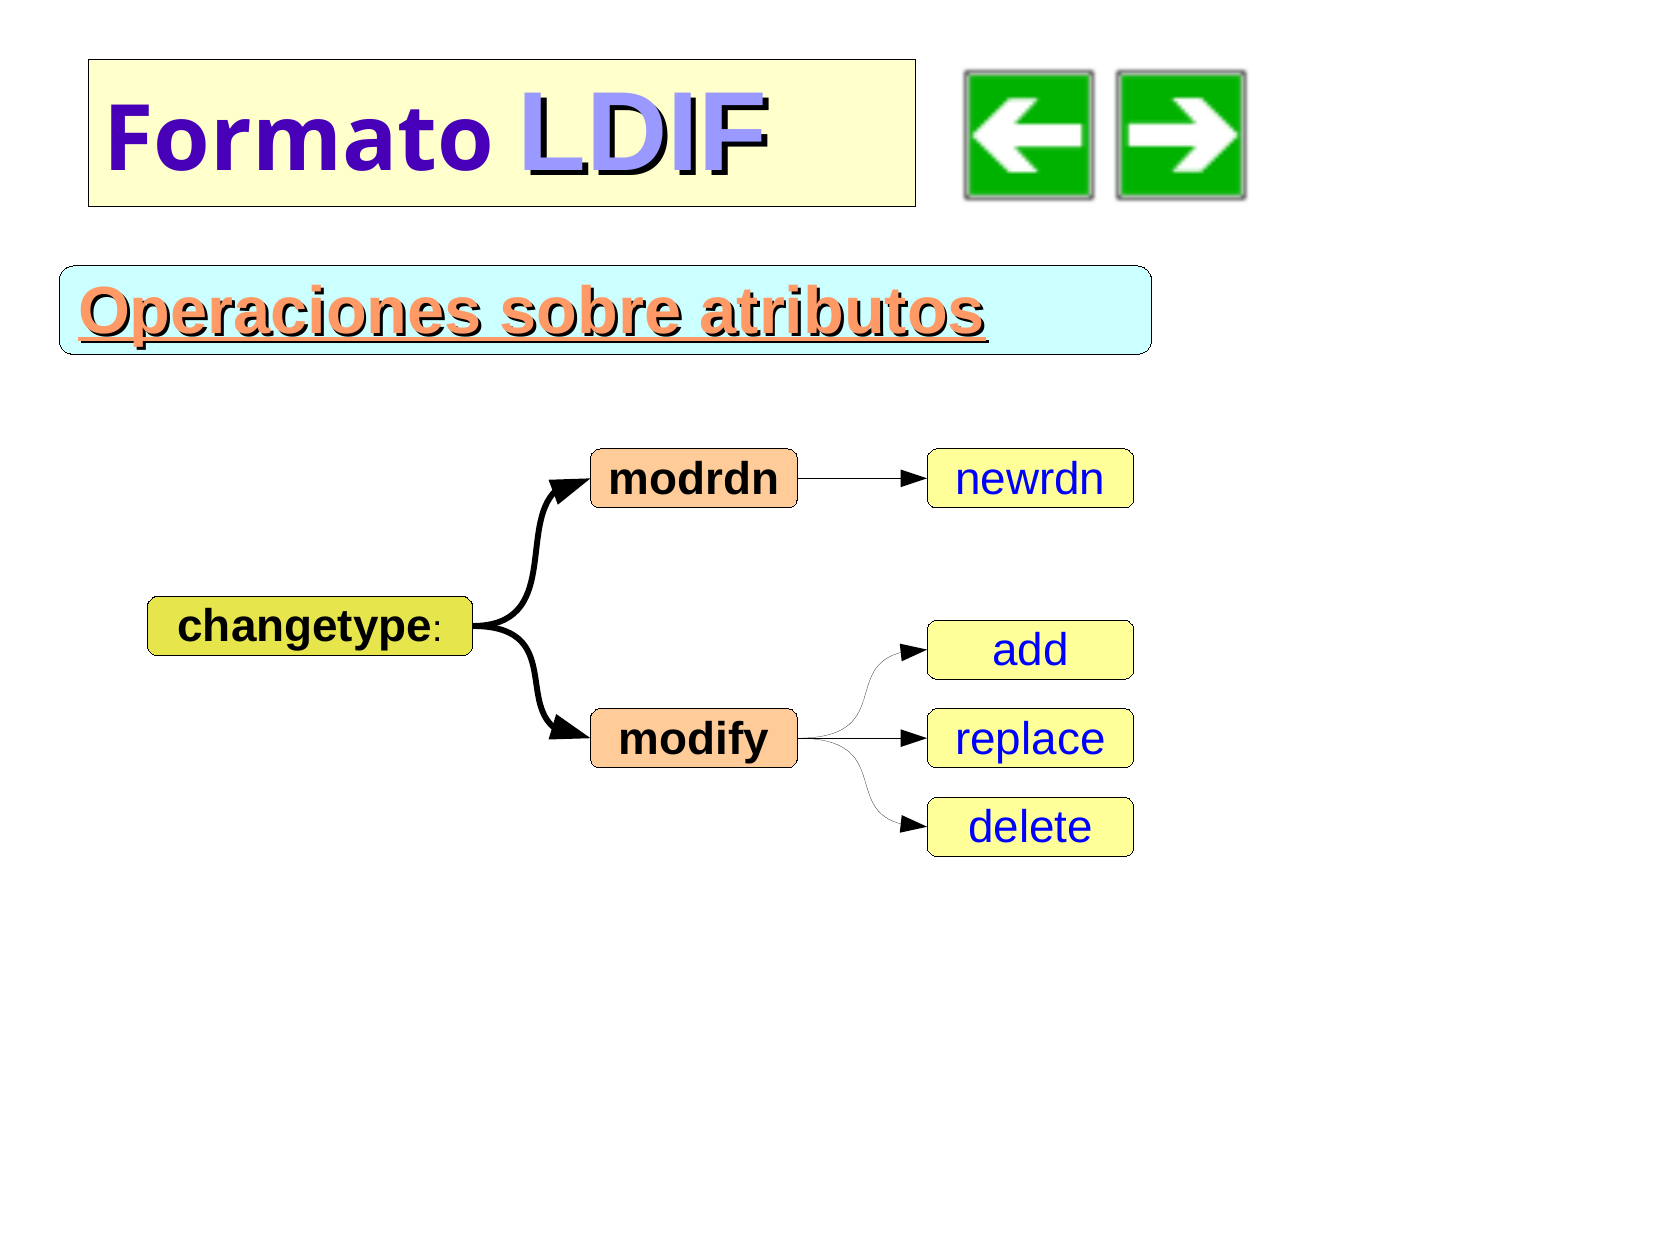

Formato LDIF
Operaciones sobre atributos
modrdn
newrdn
changetype:
add
modify
replace
delete